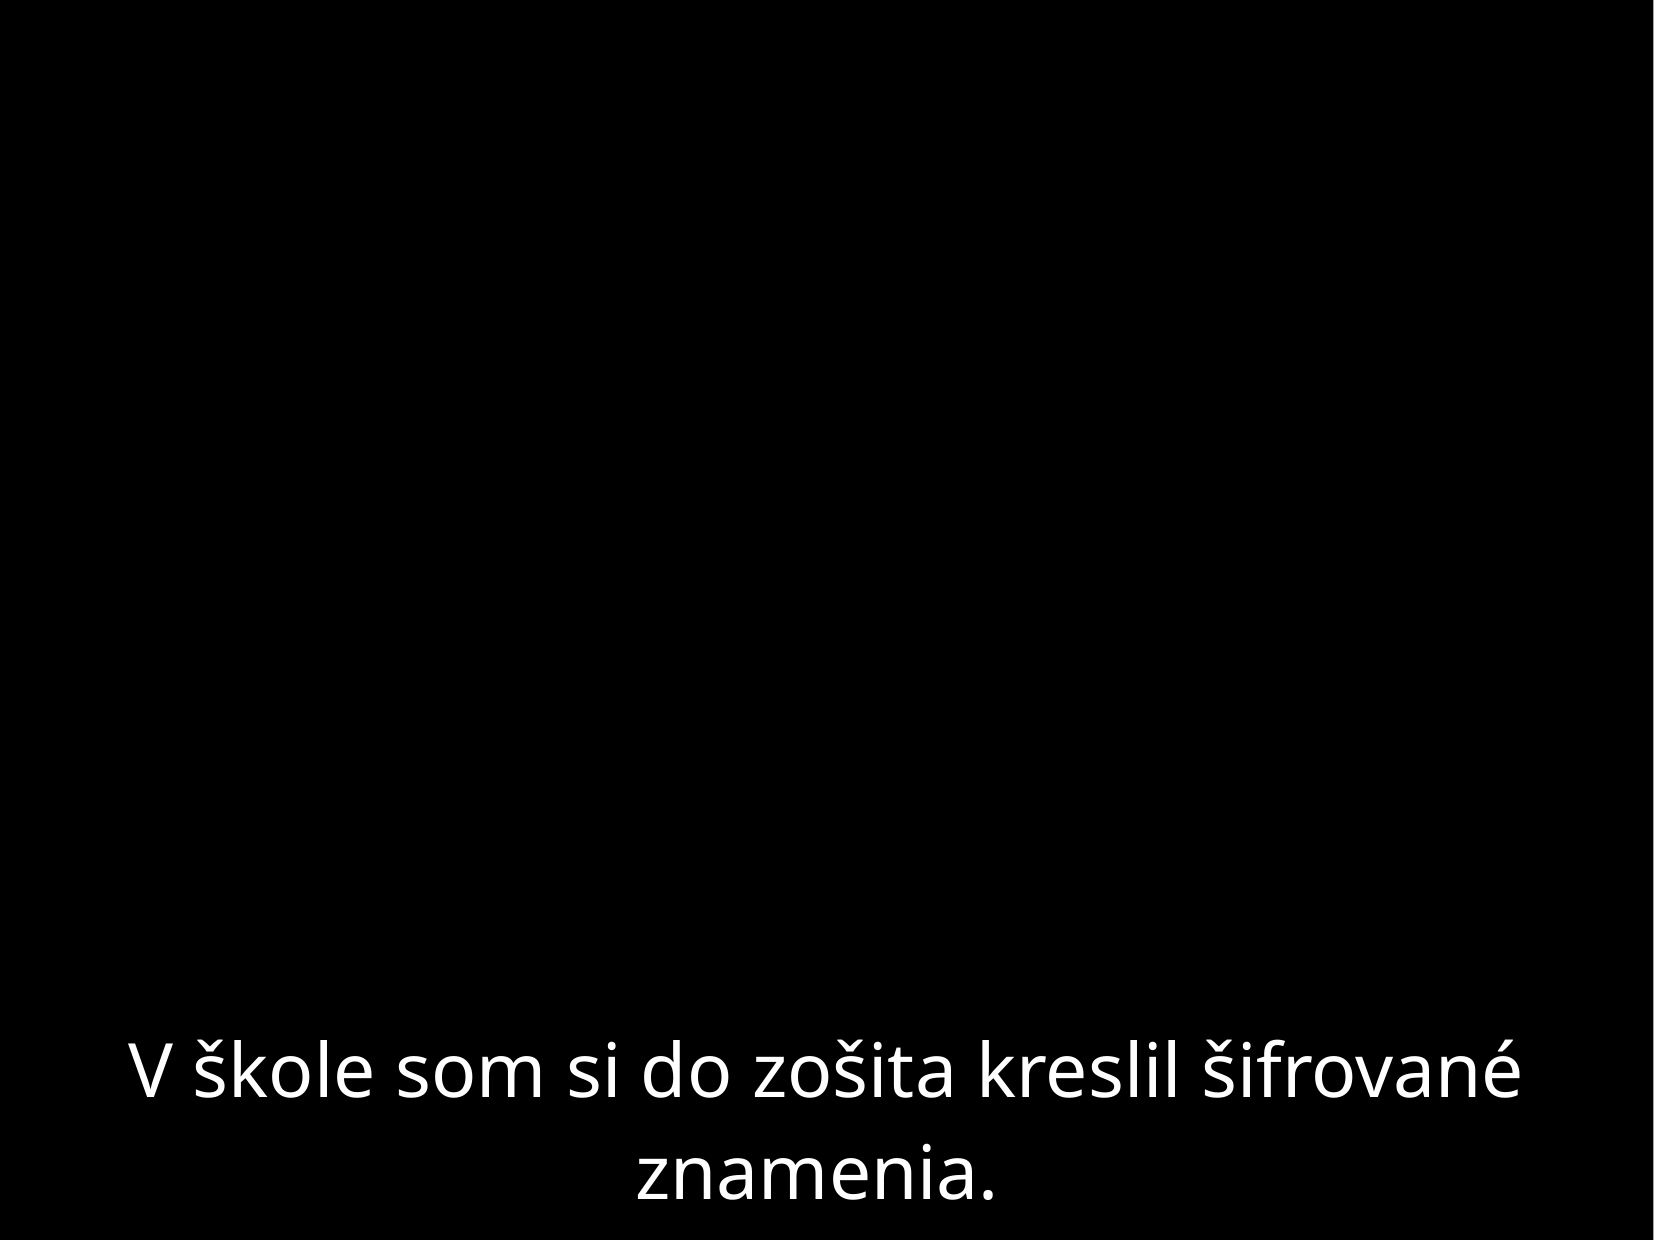

# V škole som si do zošita kreslil šifrované znamenia.